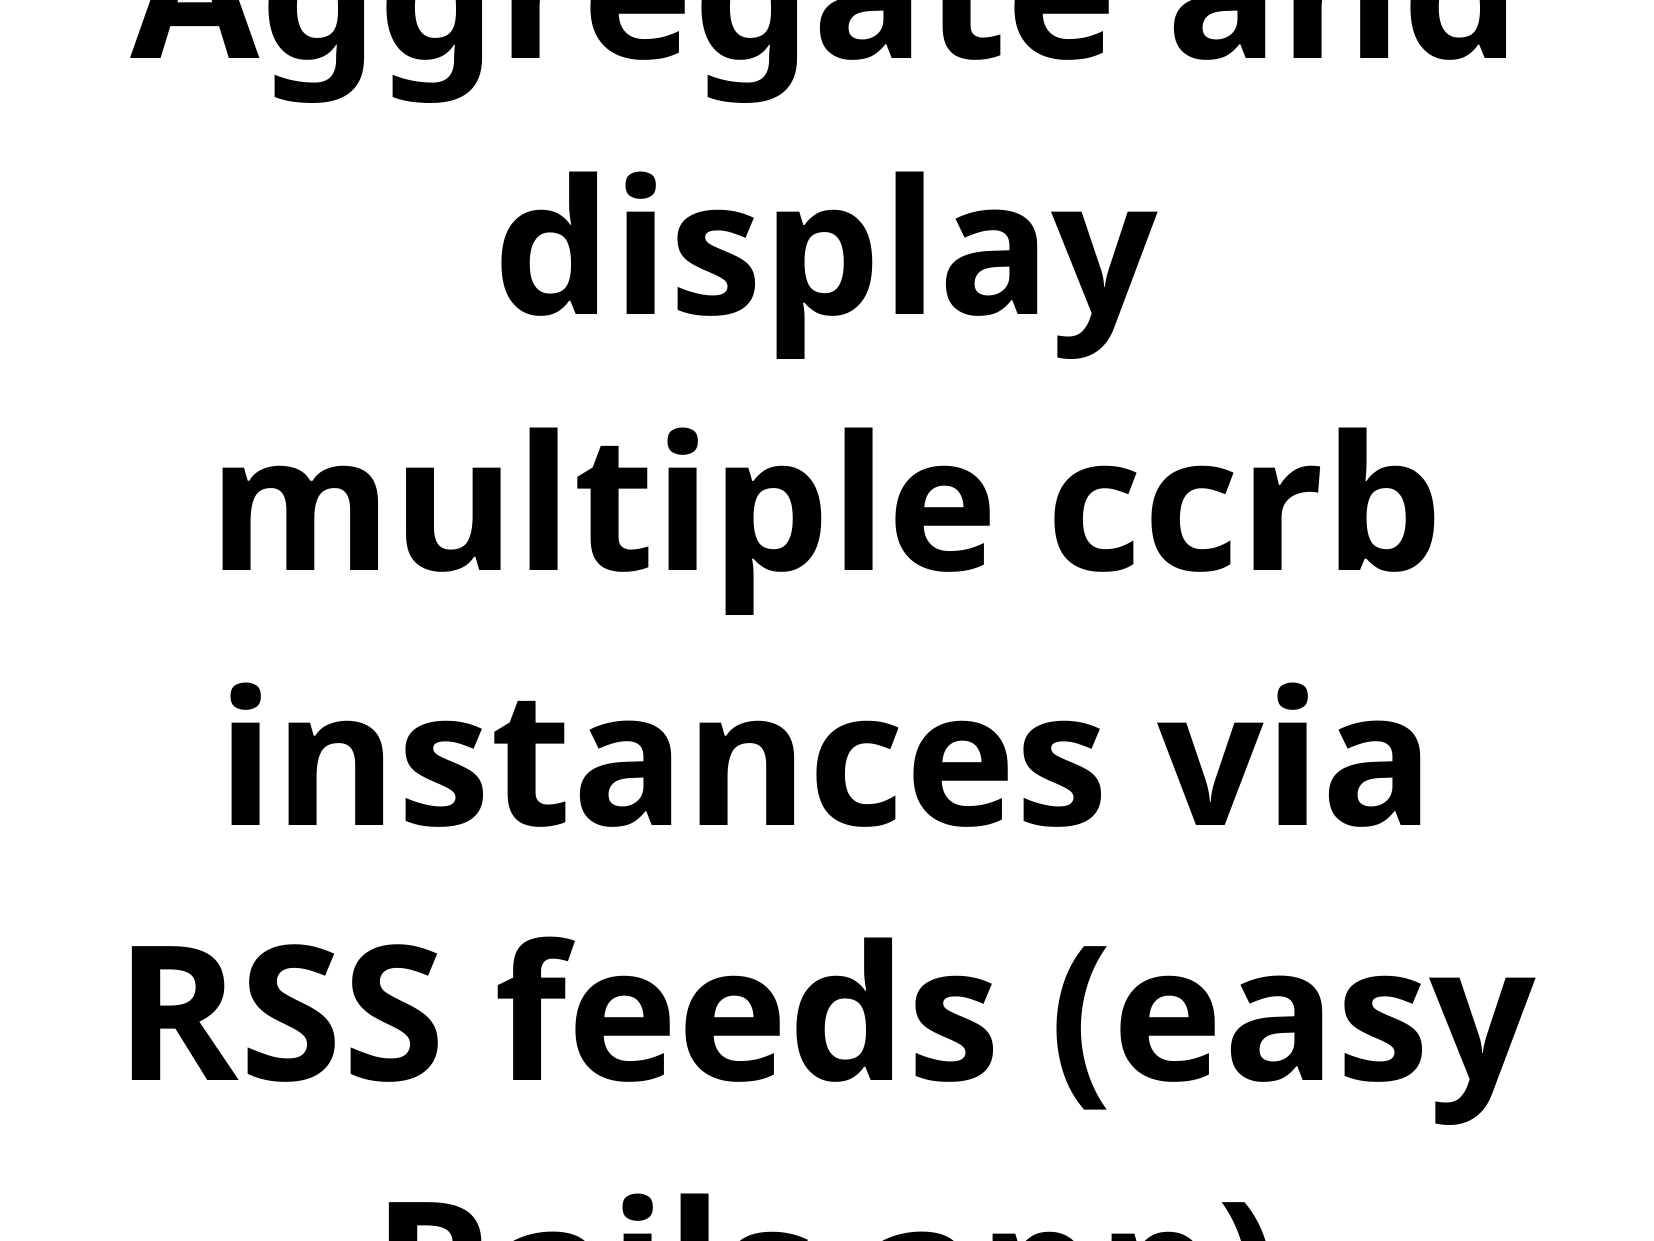

# Aggregate and display multiple ccrb instances via RSS feeds (easy Rails app)